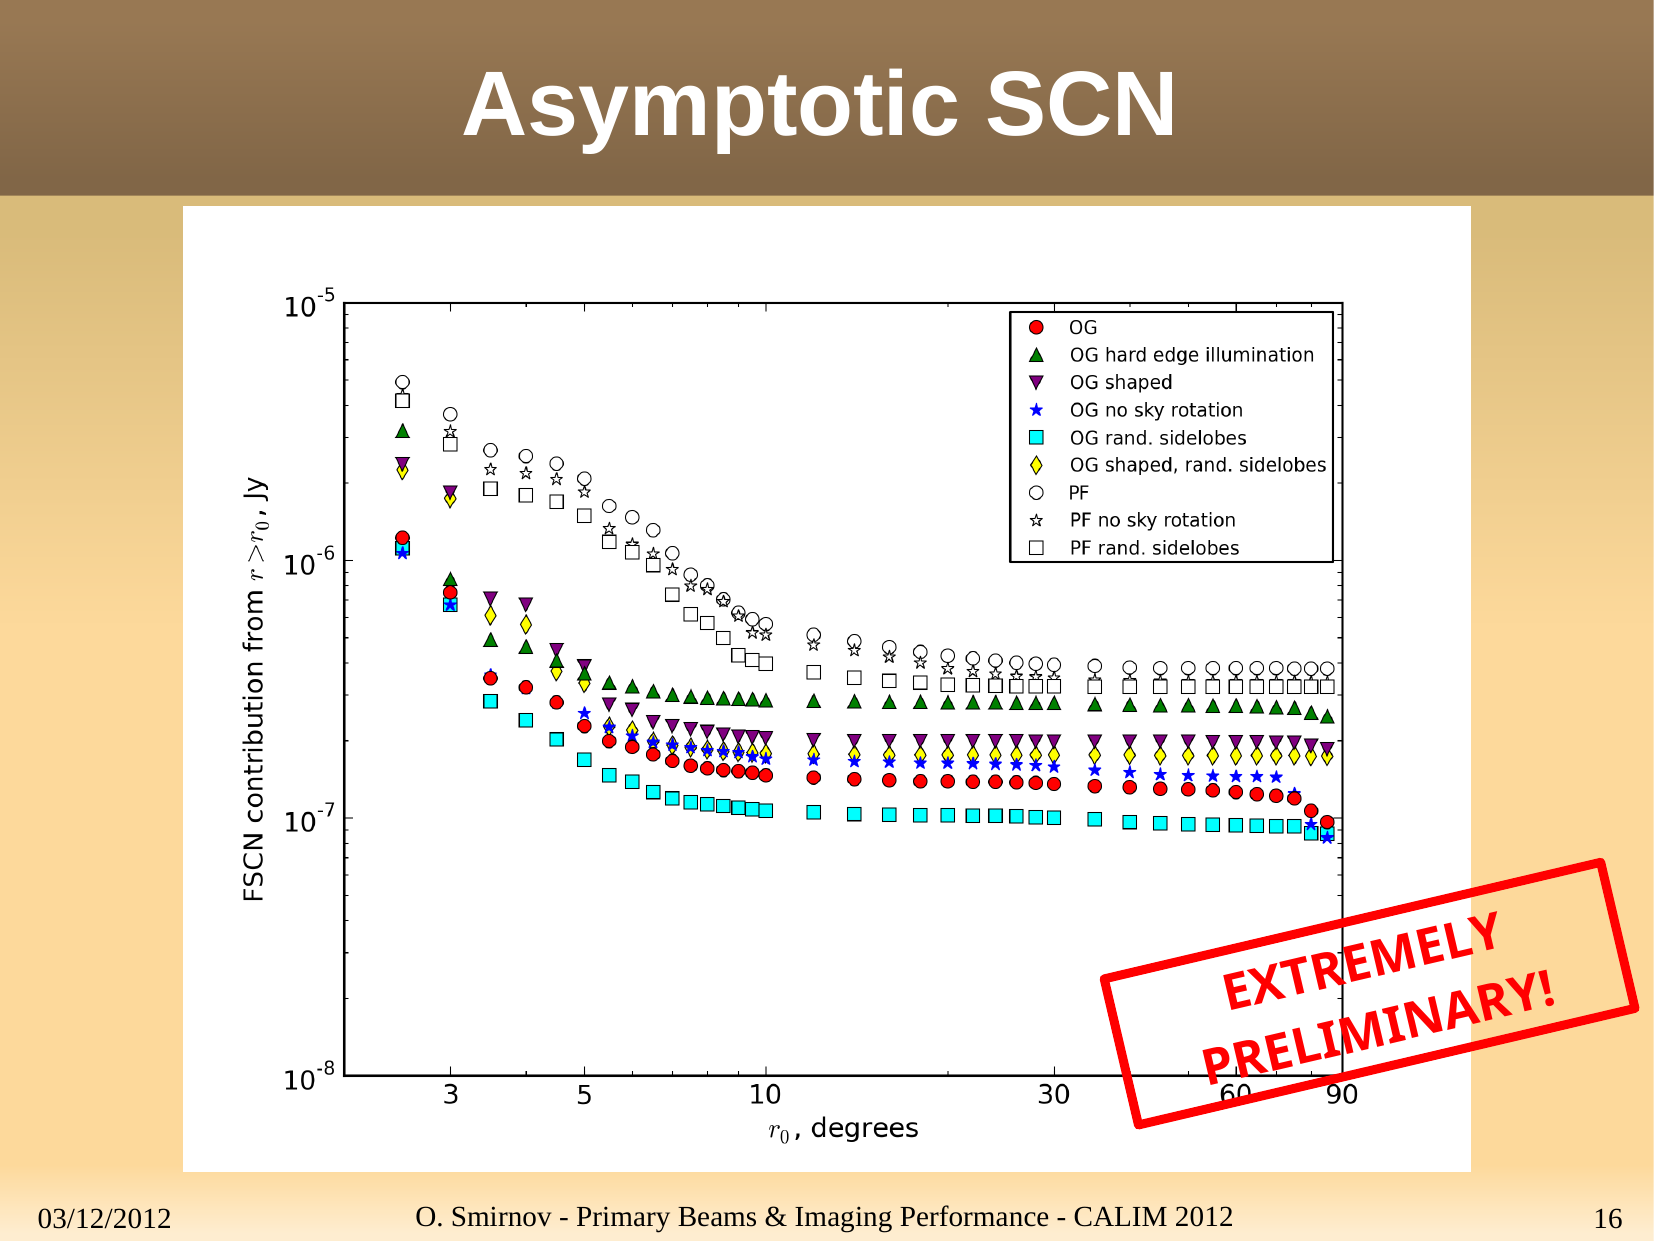

# Asymptotic SCN
EXTREMELY
PRELIMINARY!
O. Smirnov - Primary Beams & Imaging Performance - CALIM 2012
03/12/2012
16